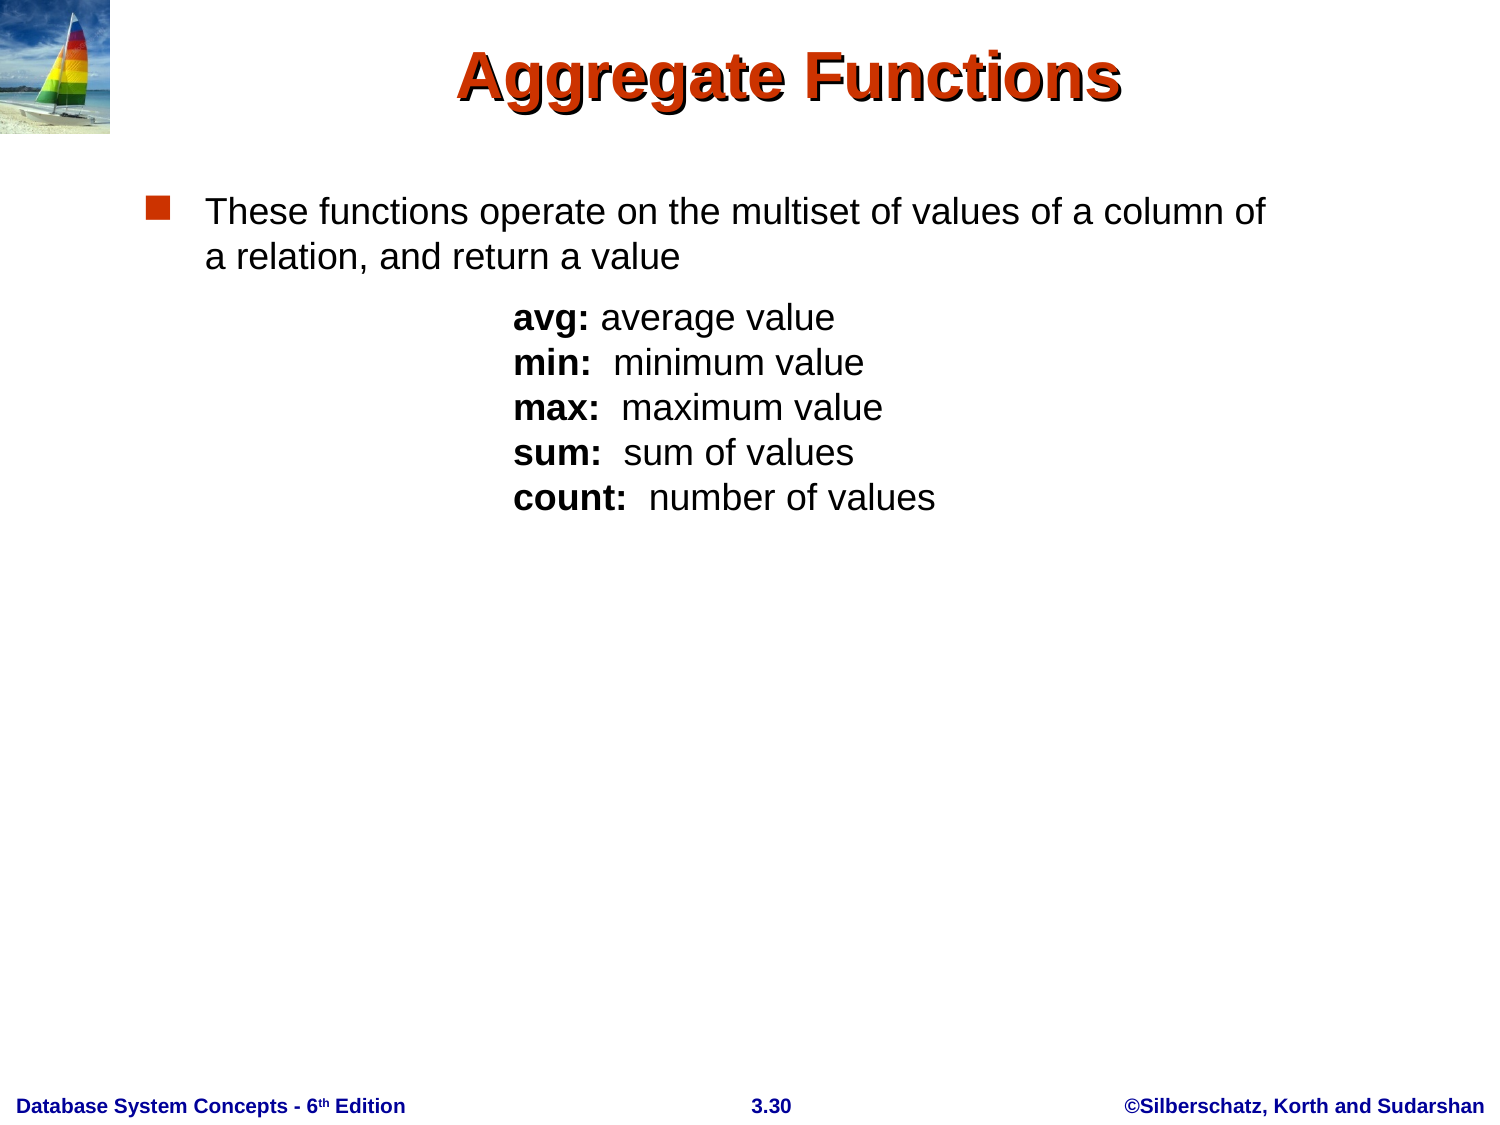

# Aggregate Functions
These functions operate on the multiset of values of a column of a relation, and return a value
		avg: average value
	min: minimum value
	max: maximum value
	sum: sum of values
	count: number of values